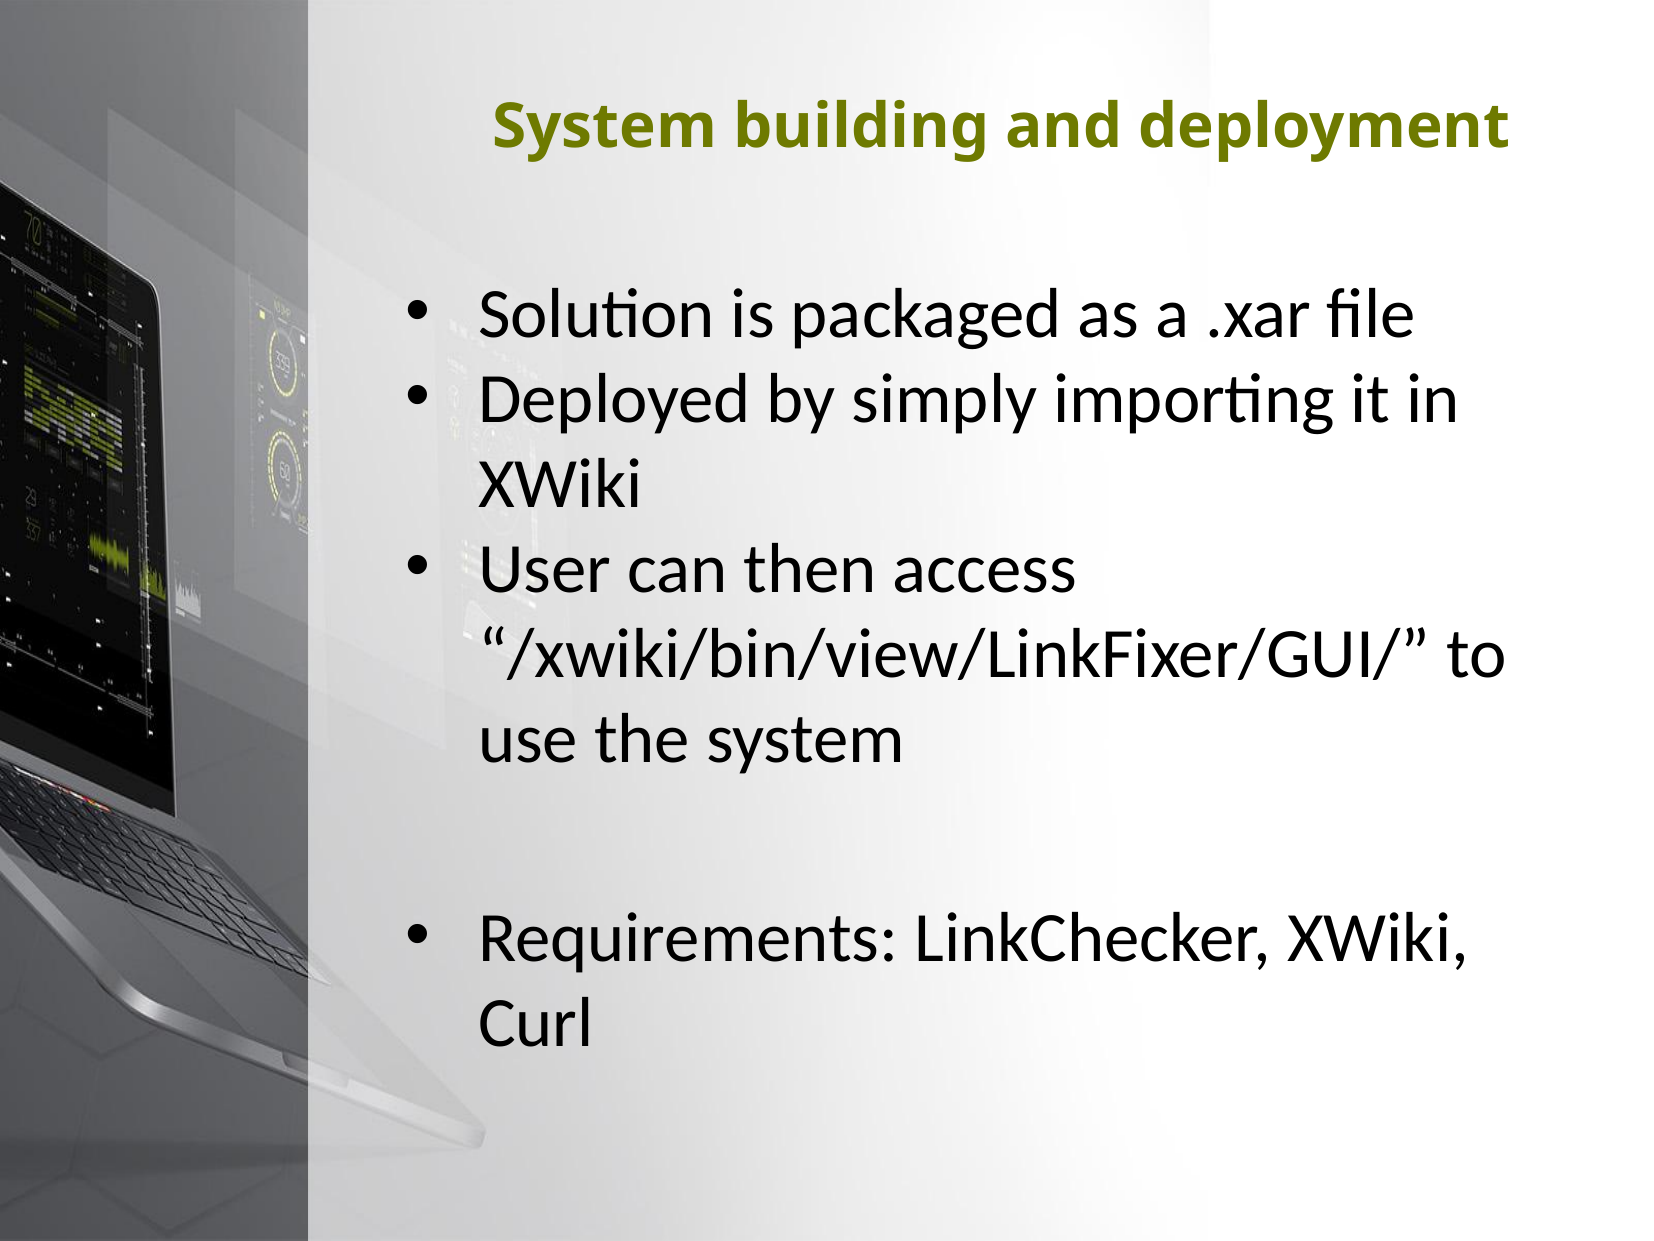

System building and deployment
# Solution is packaged as a .xar file
Deployed by simply importing it in XWiki
User can then access “/xwiki/bin/view/LinkFixer/GUI/” to use the system
Requirements: LinkChecker, XWiki, Curl